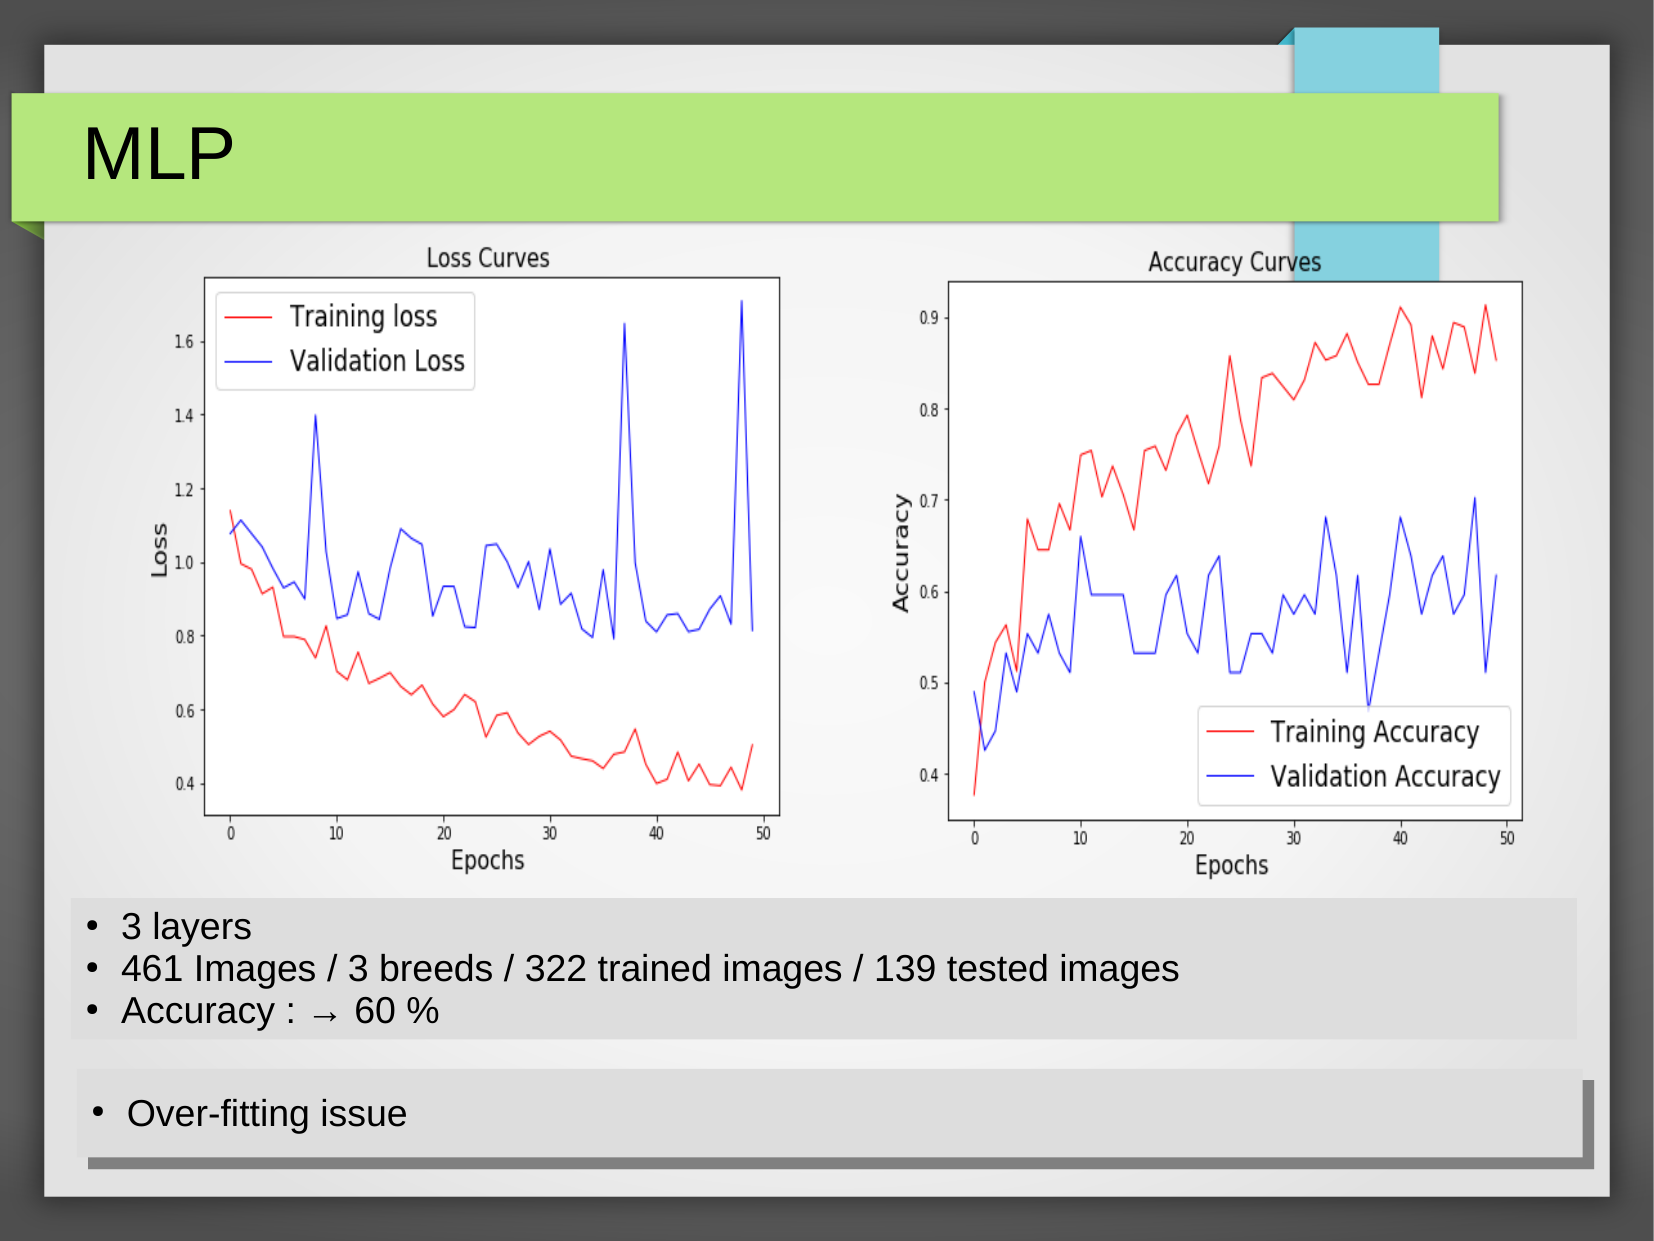

# MLP
3 layers
461 Images / 3 breeds / 322 trained images / 139 tested images
Accuracy : → 60 %
Over-fitting issue